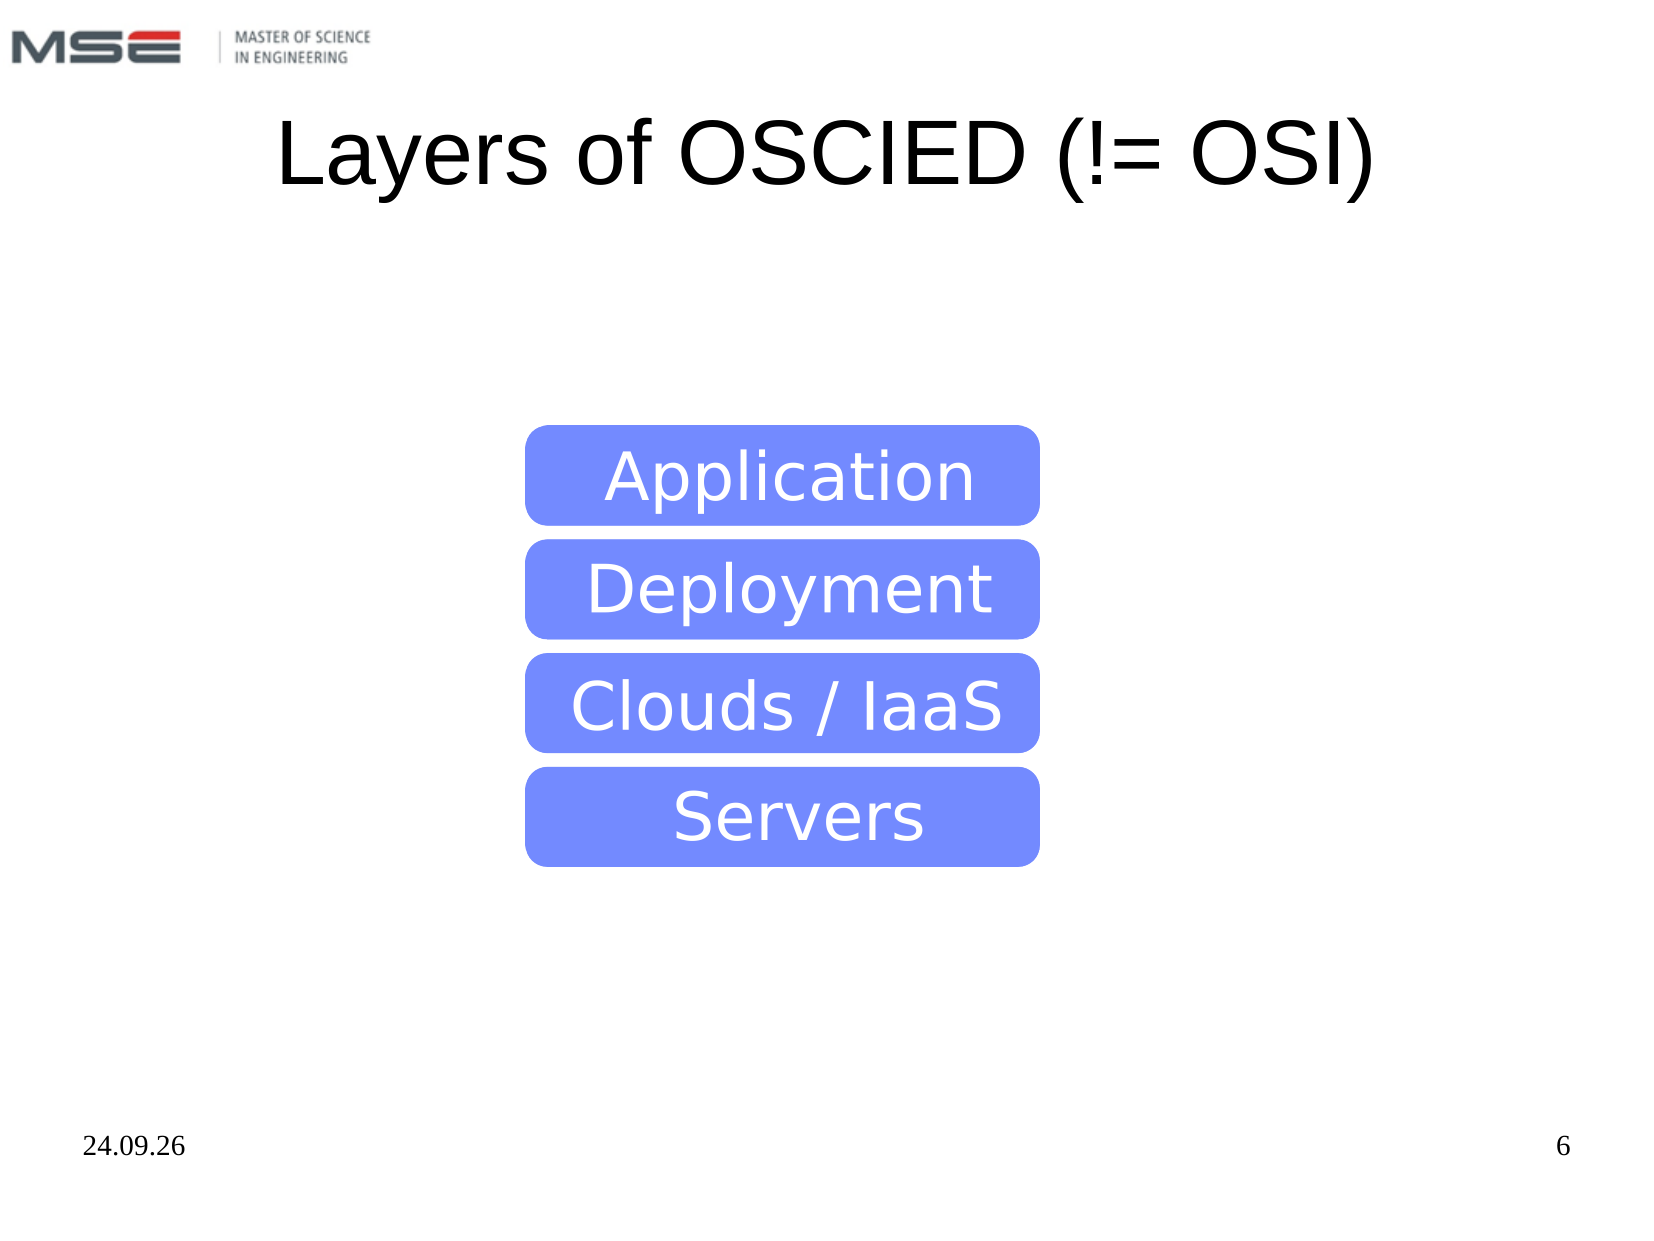

# Layers of OSCIED (!= OSI)
6